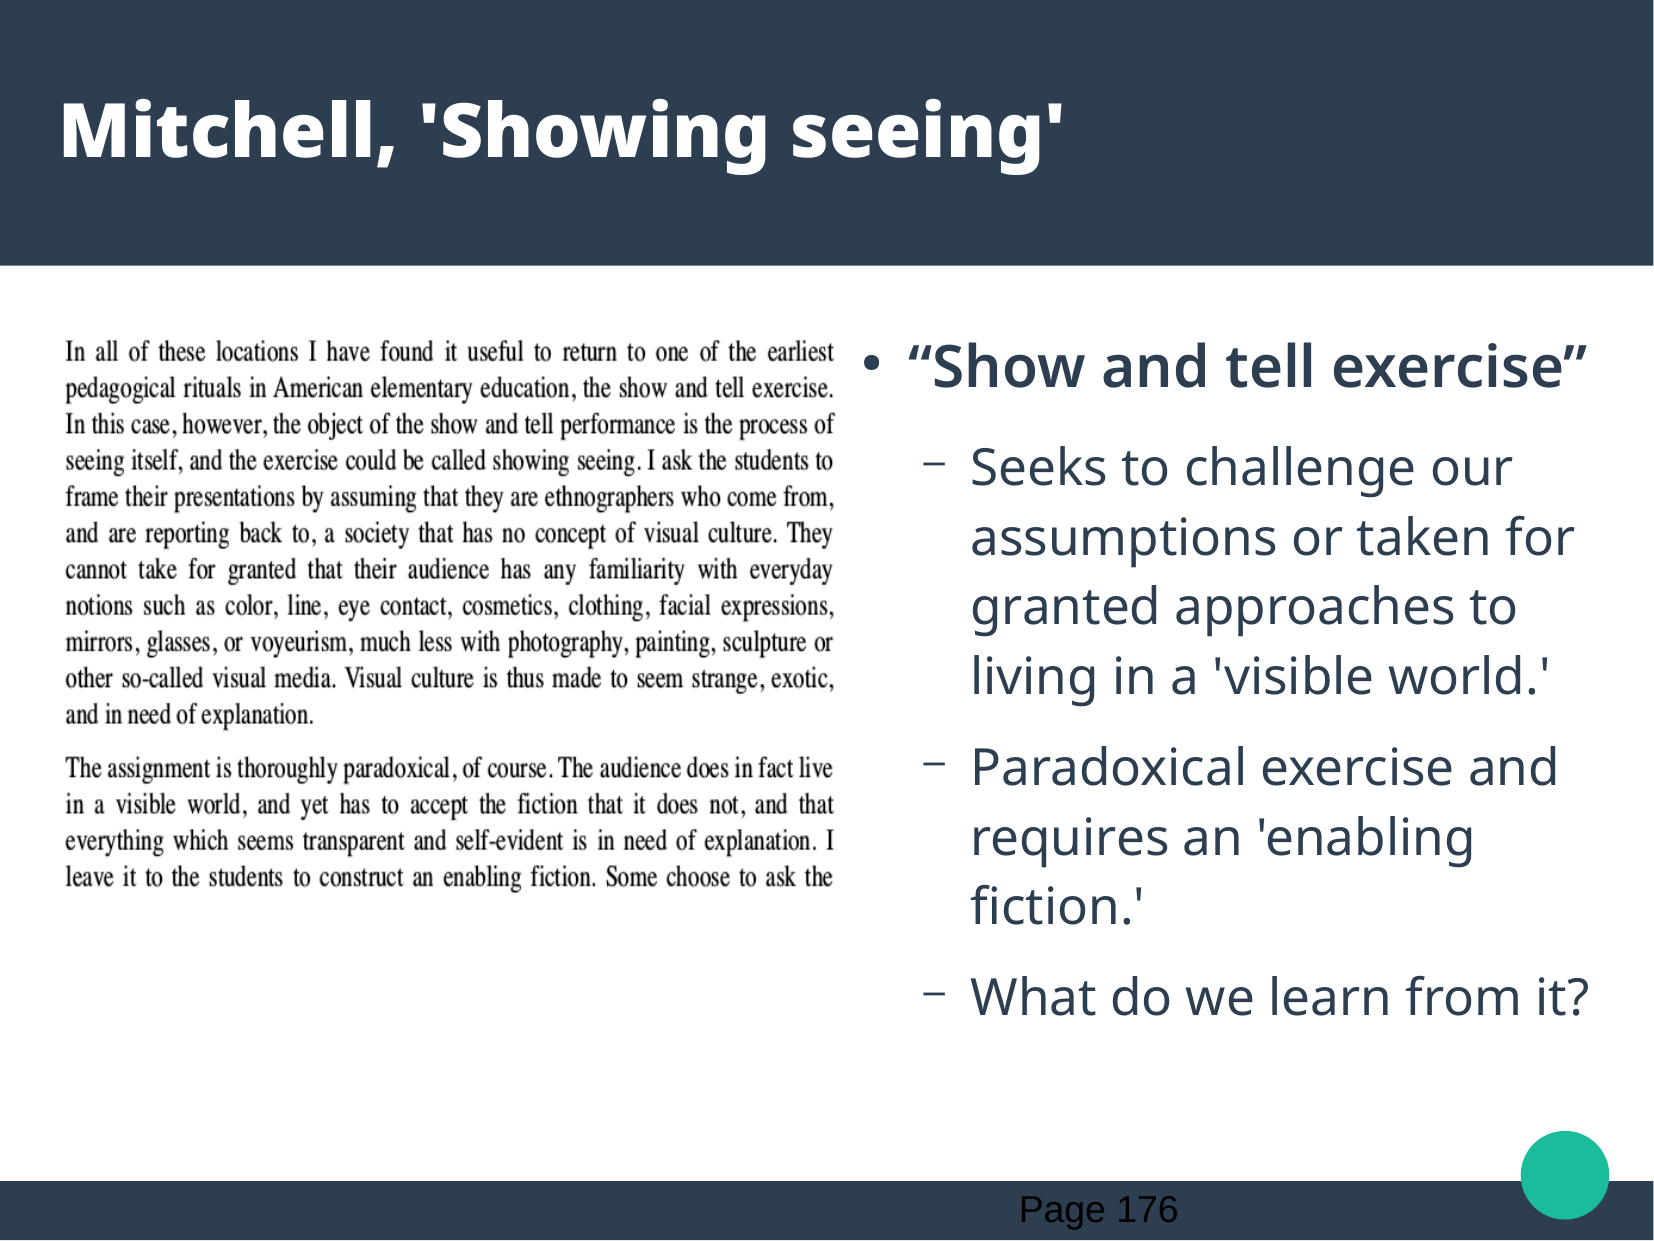

# Mitchell, 'Showing seeing'
“Show and tell exercise”
Seeks to challenge our assumptions or taken for granted approaches to living in a 'visible world.'
Paradoxical exercise and requires an 'enabling fiction.'
What do we learn from it?
Page 176